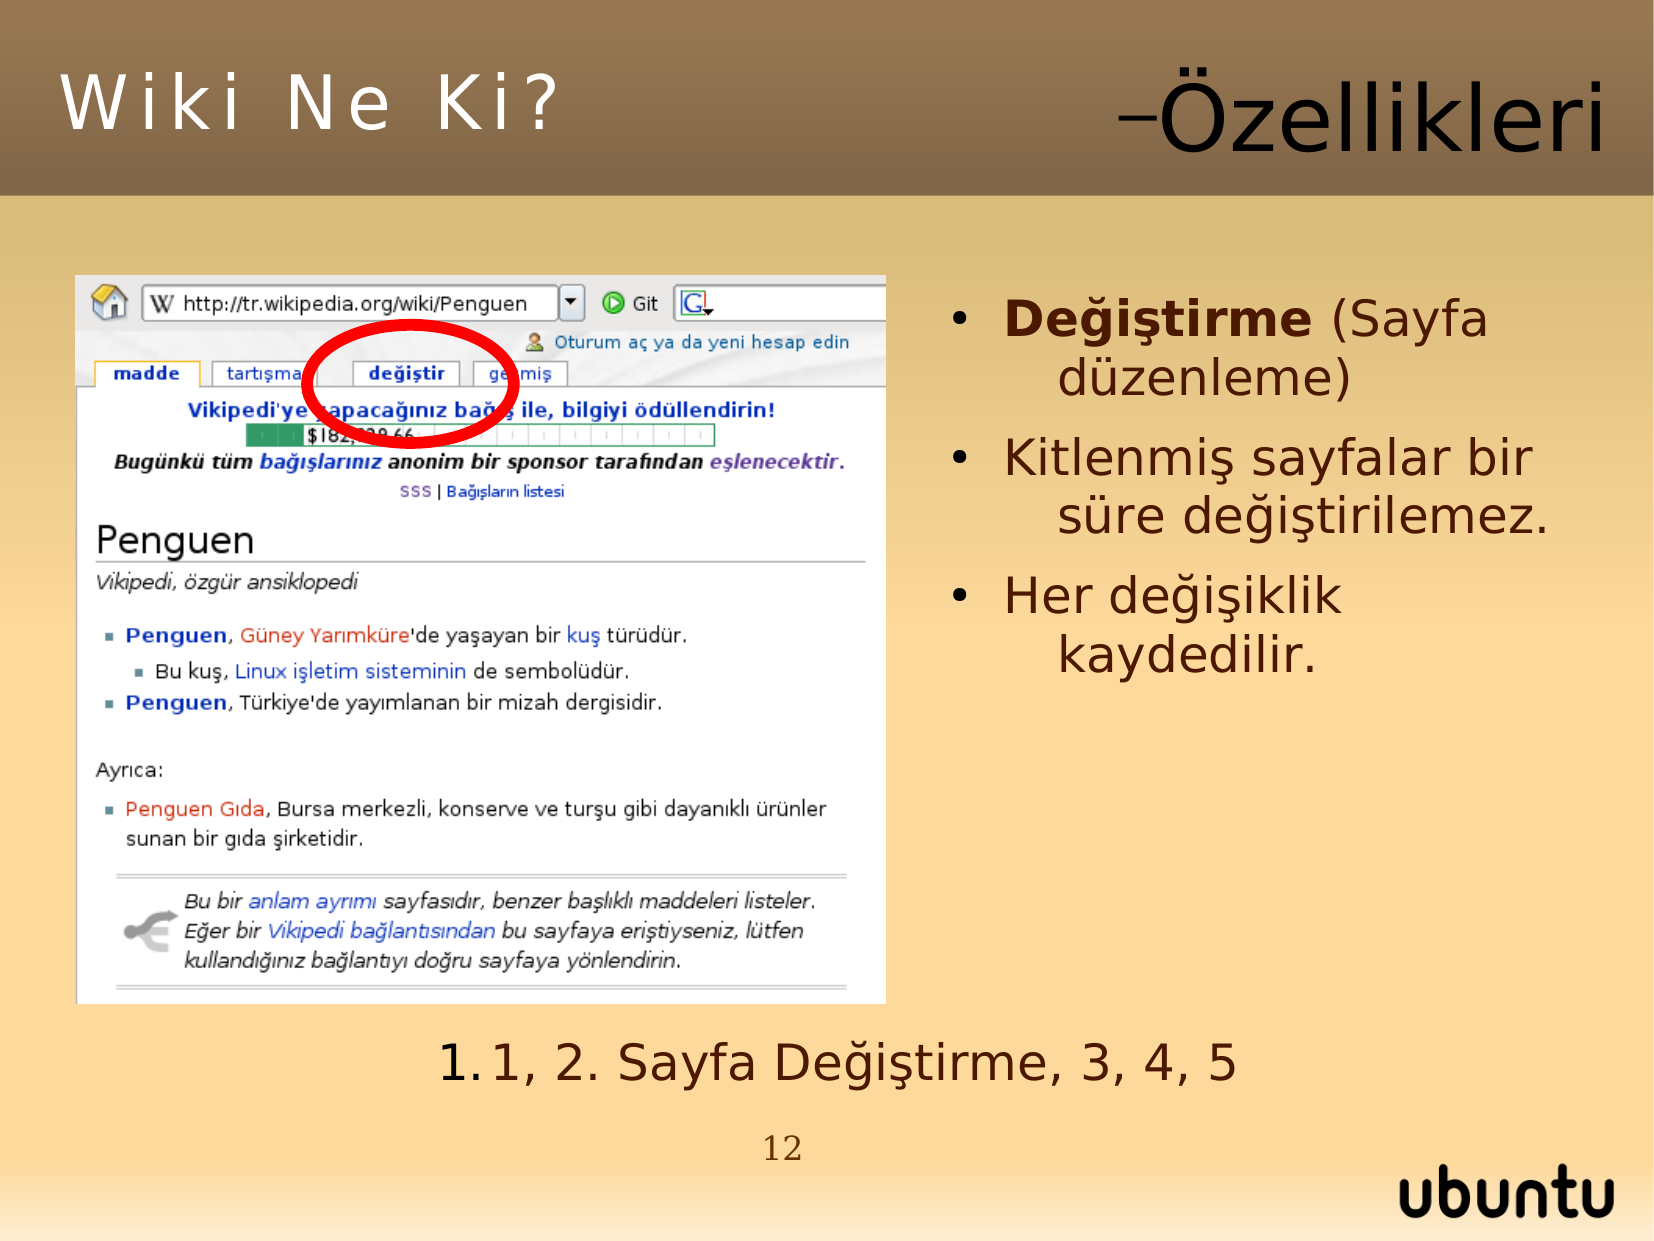

Wiki Ne Ki?
Özellikleri
Değiştirme (Sayfa düzenleme)
Kitlenmiş sayfalar bir süre değiştirilemez.
Her değişiklik kaydedilir.
# 1, 2. Sayfa Değiştirme, 3, 4, 5
12